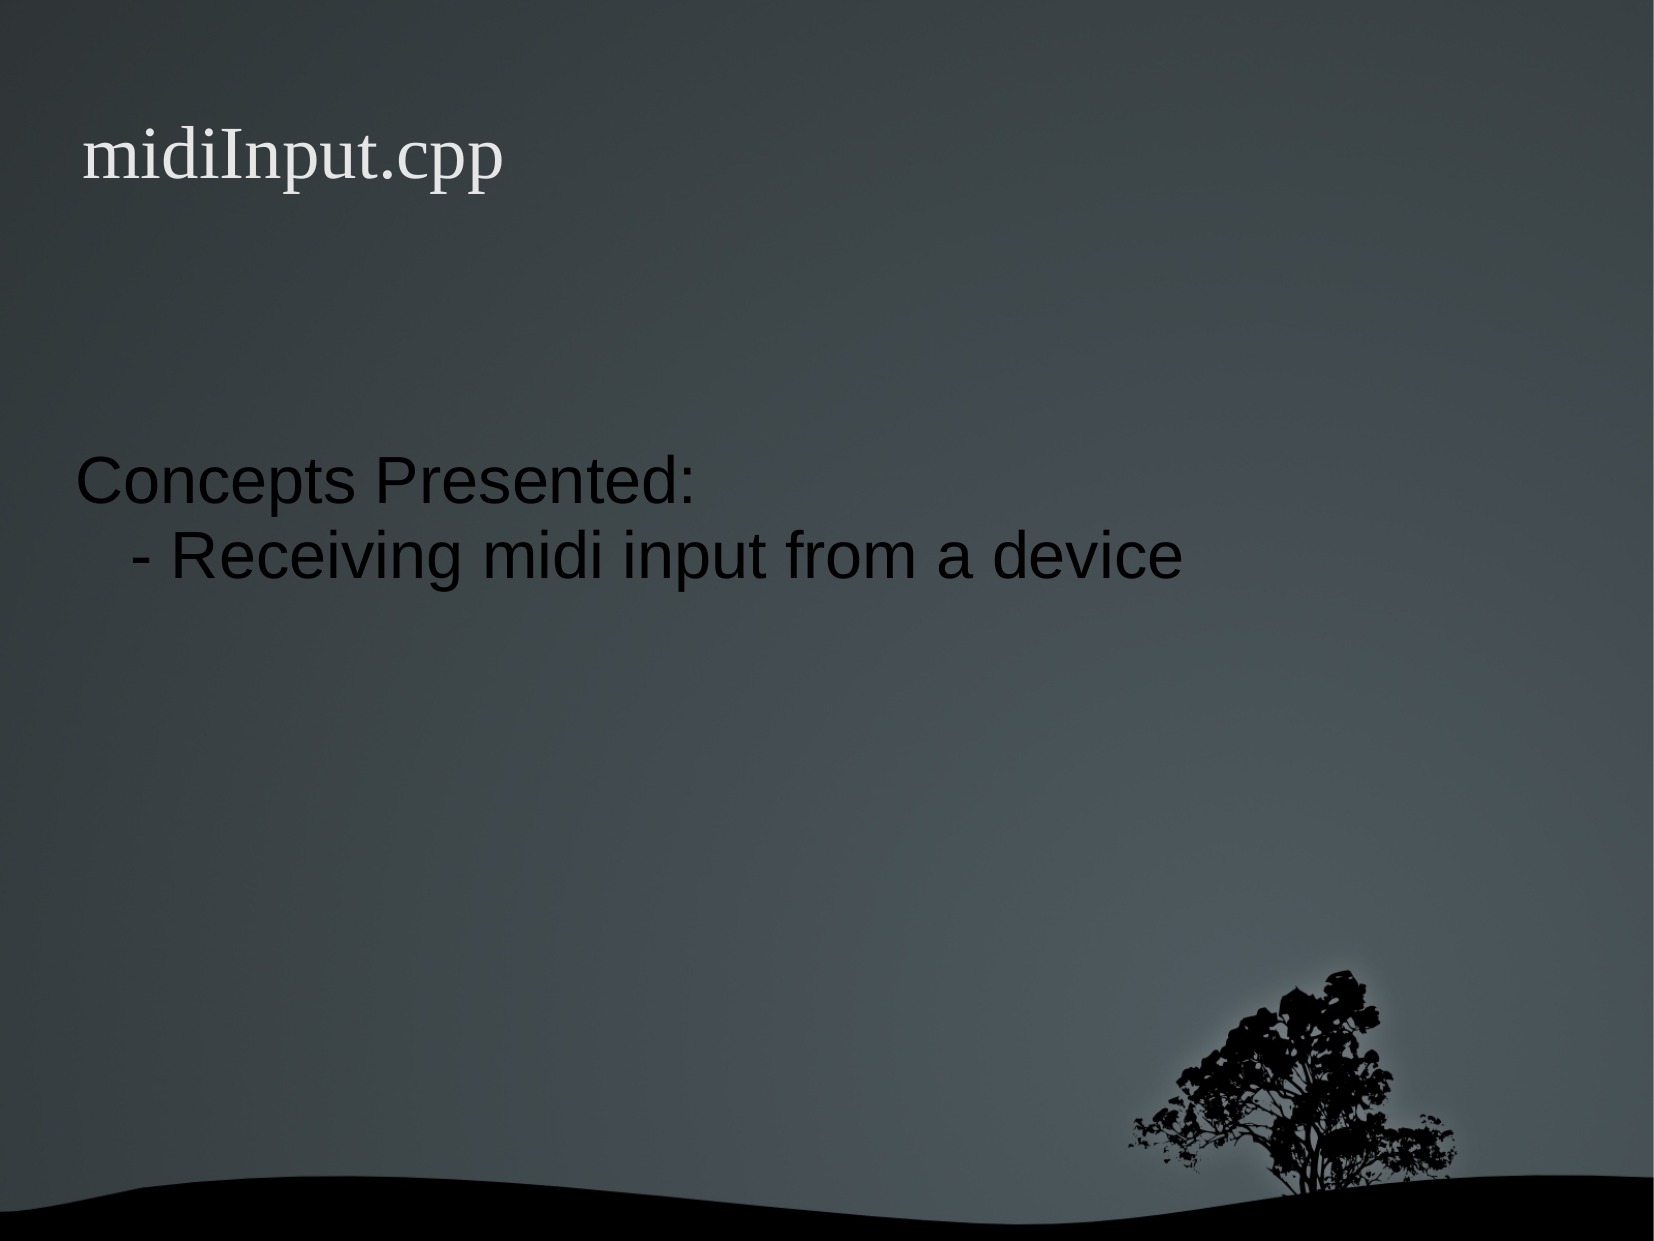

# midiInput.cpp
Concepts Presented:
 - Receiving midi input from a device